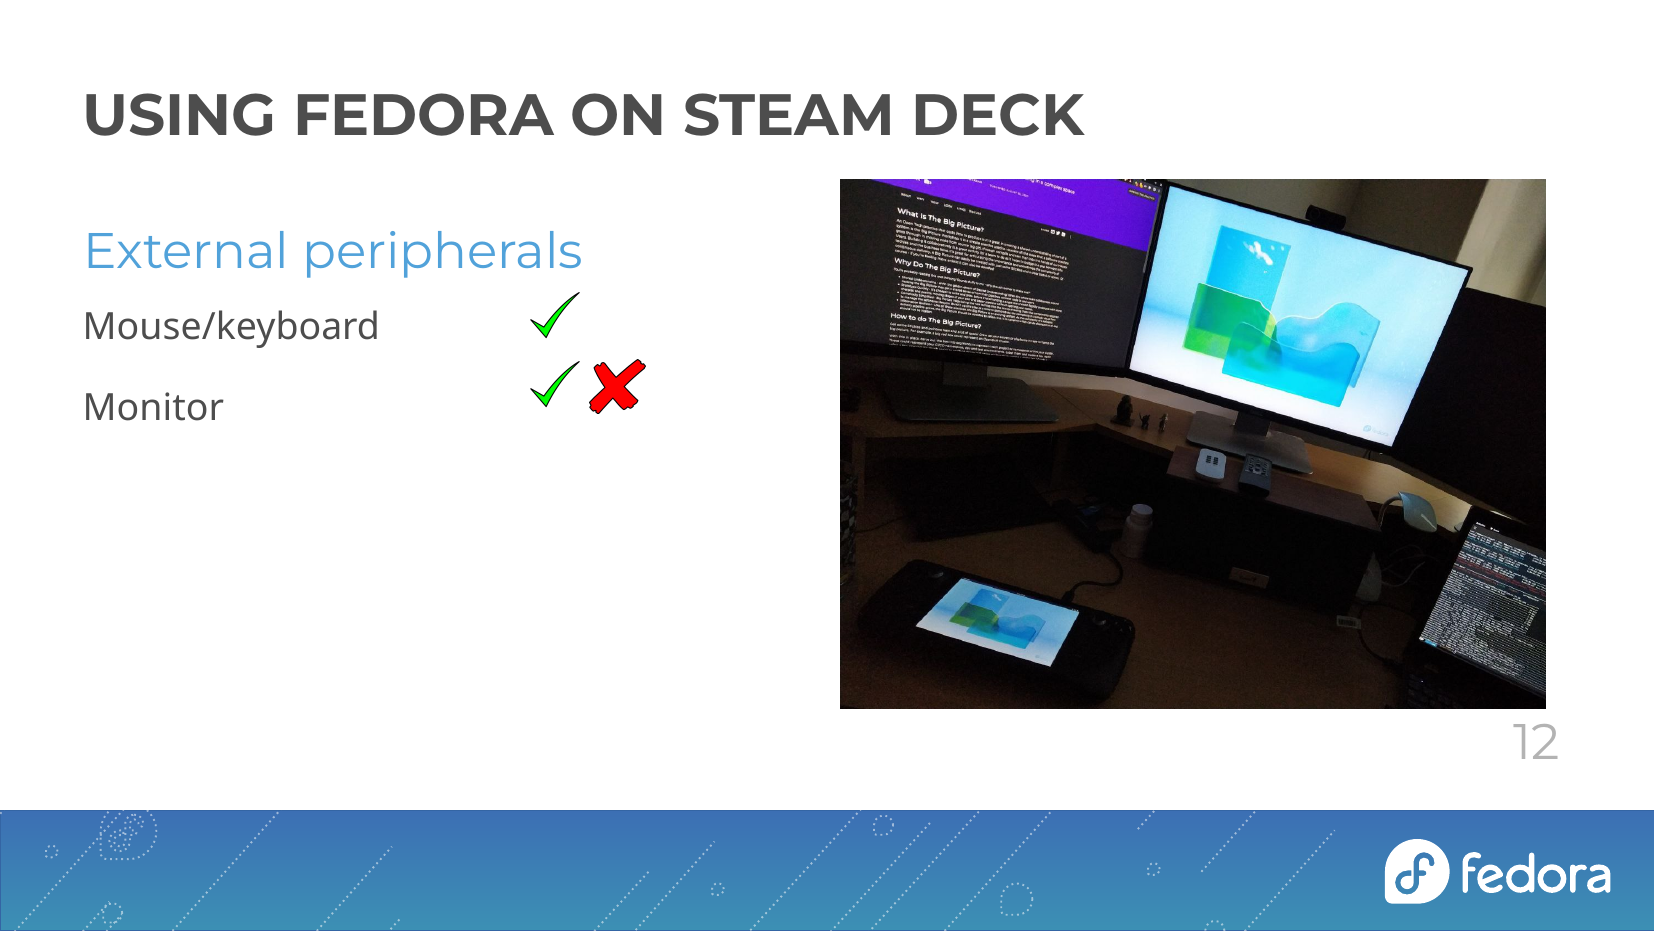

# Using Fedora on Steam Deck
External peripherals
Mouse/keyboard
Monitor
12